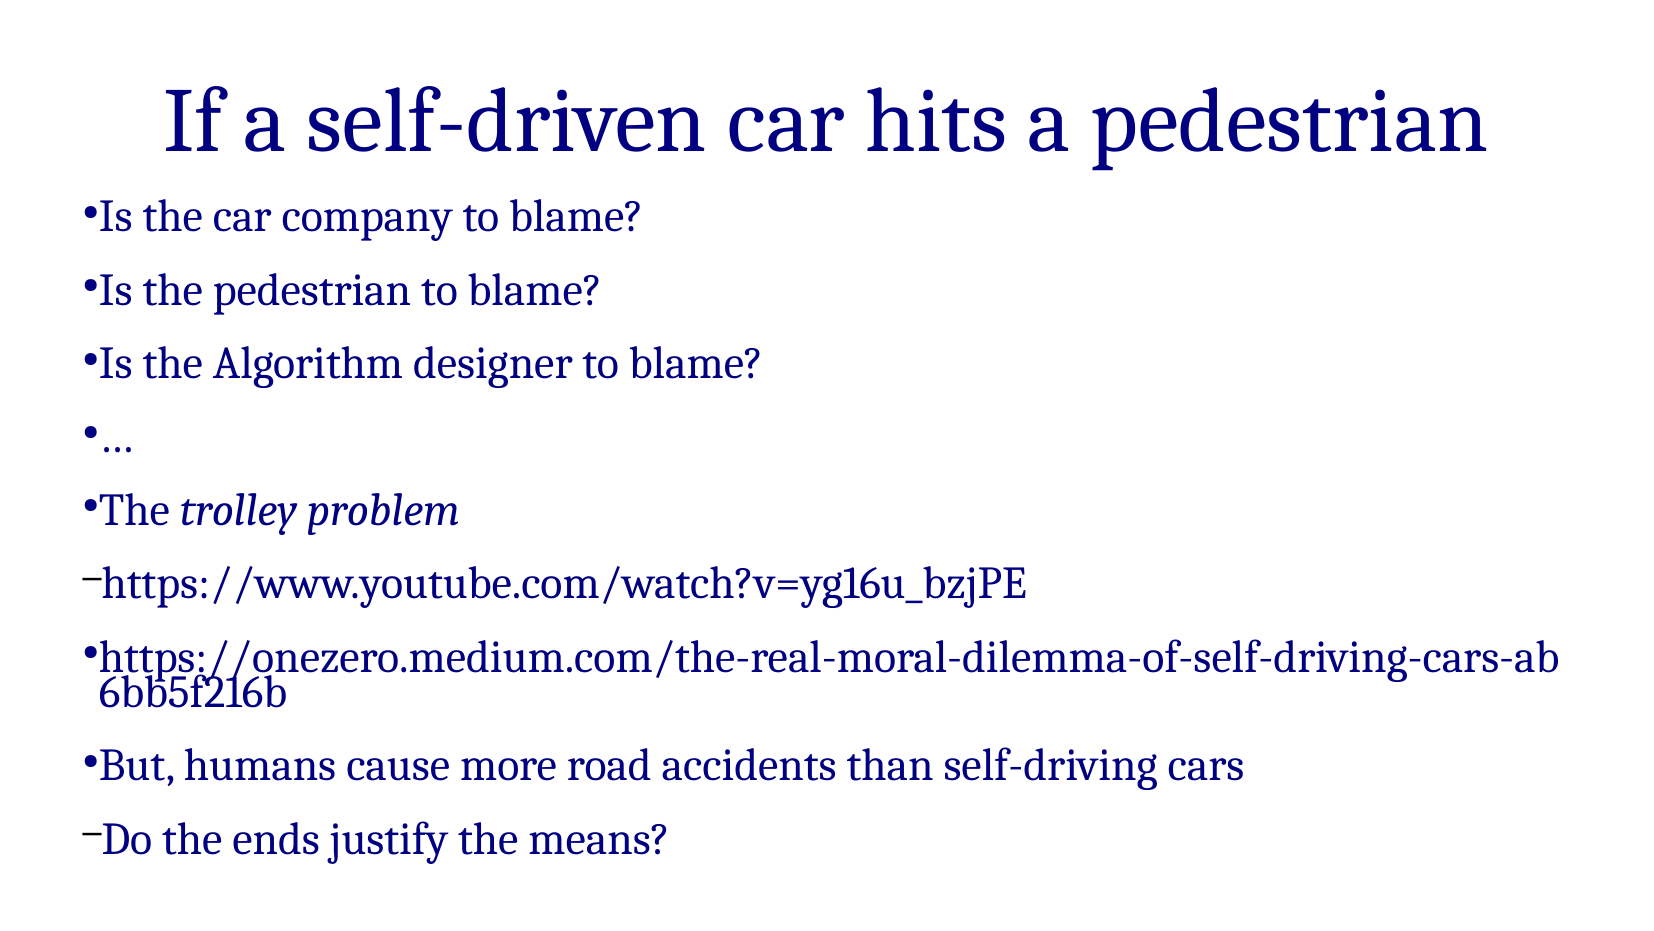

# If a self-driven car hits a pedestrian
Is the car company to blame?
Is the pedestrian to blame?
Is the Algorithm designer to blame?
…
The trolley problem
https://www.youtube.com/watch?v=yg16u_bzjPE
https://onezero.medium.com/the-real-moral-dilemma-of-self-driving-cars-ab6bb5f216b
But, humans cause more road accidents than self-driving cars
Do the ends justify the means?